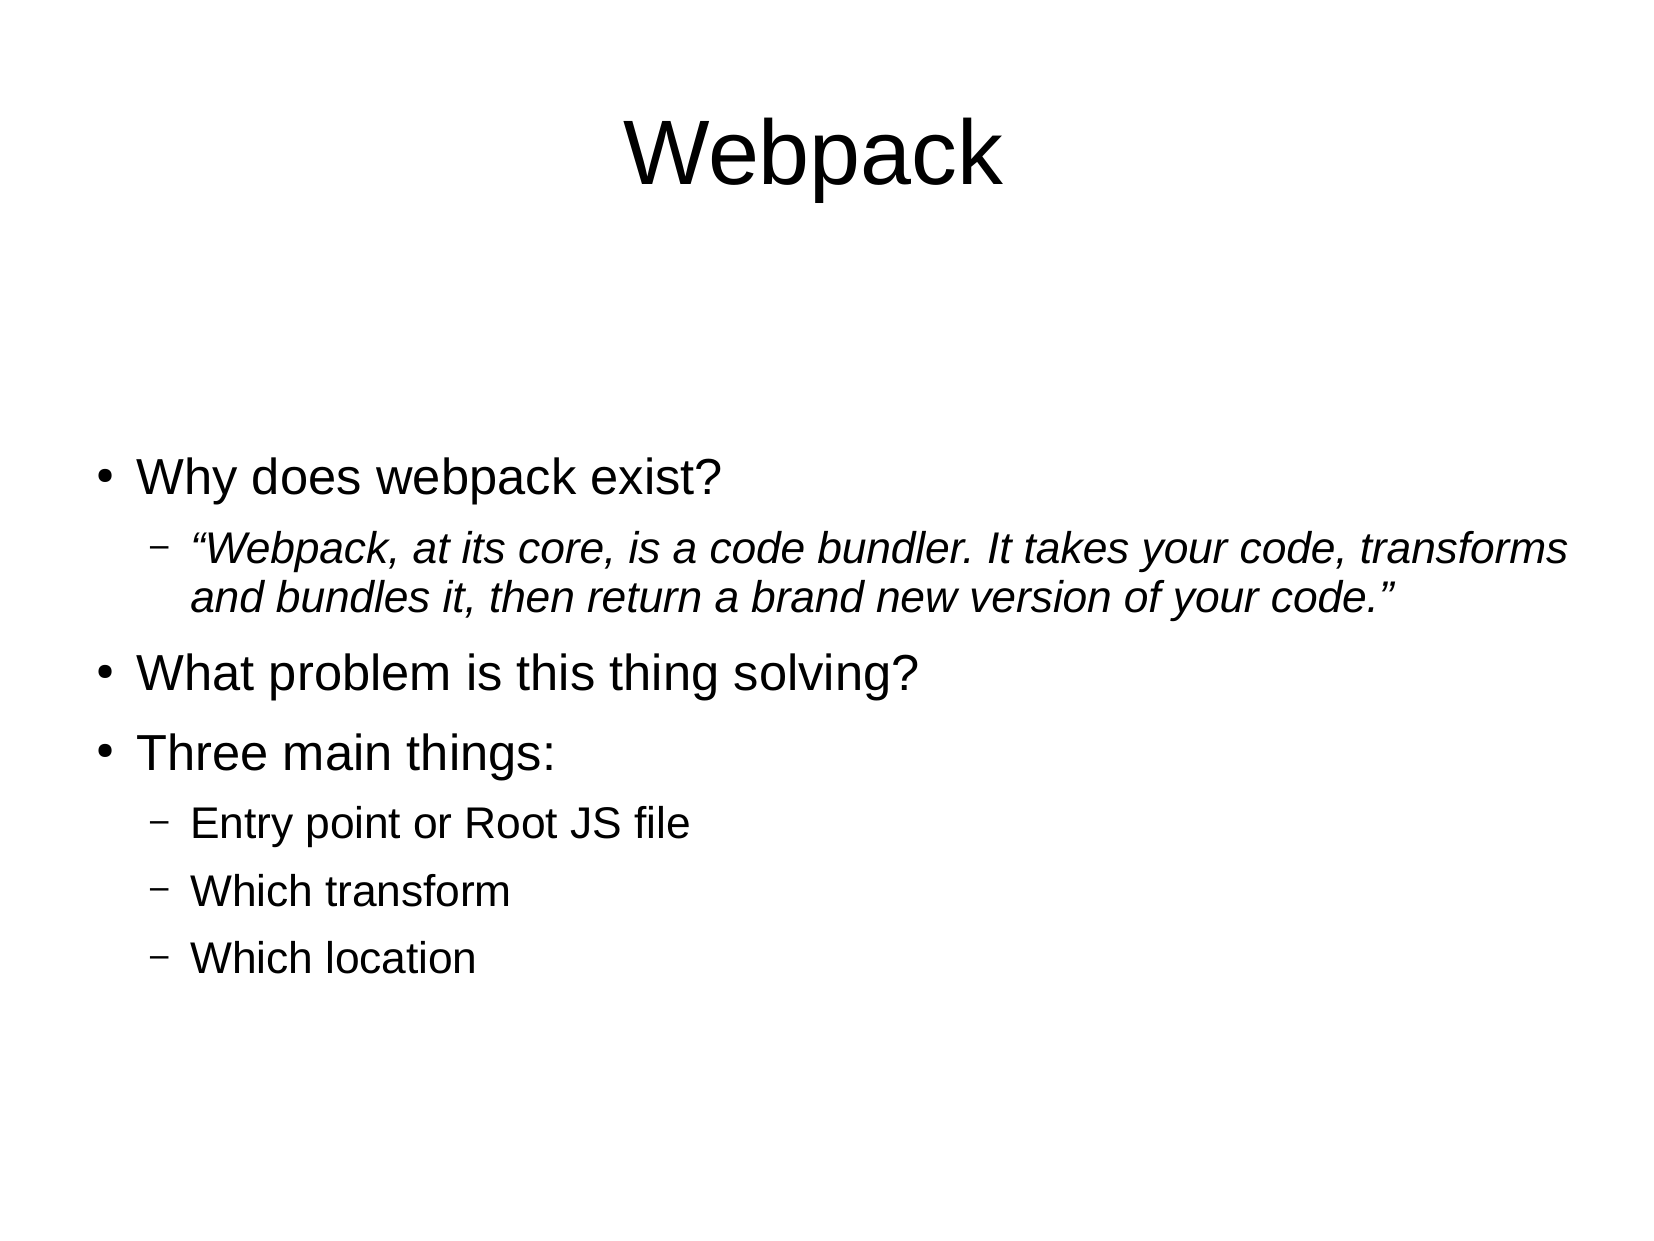

# Webpack
Why does webpack exist?
“Webpack, at its core, is a code bundler. It takes your code, transforms and bundles it, then return a brand new version of your code.”
What problem is this thing solving?
Three main things:
Entry point or Root JS file
Which transform
Which location